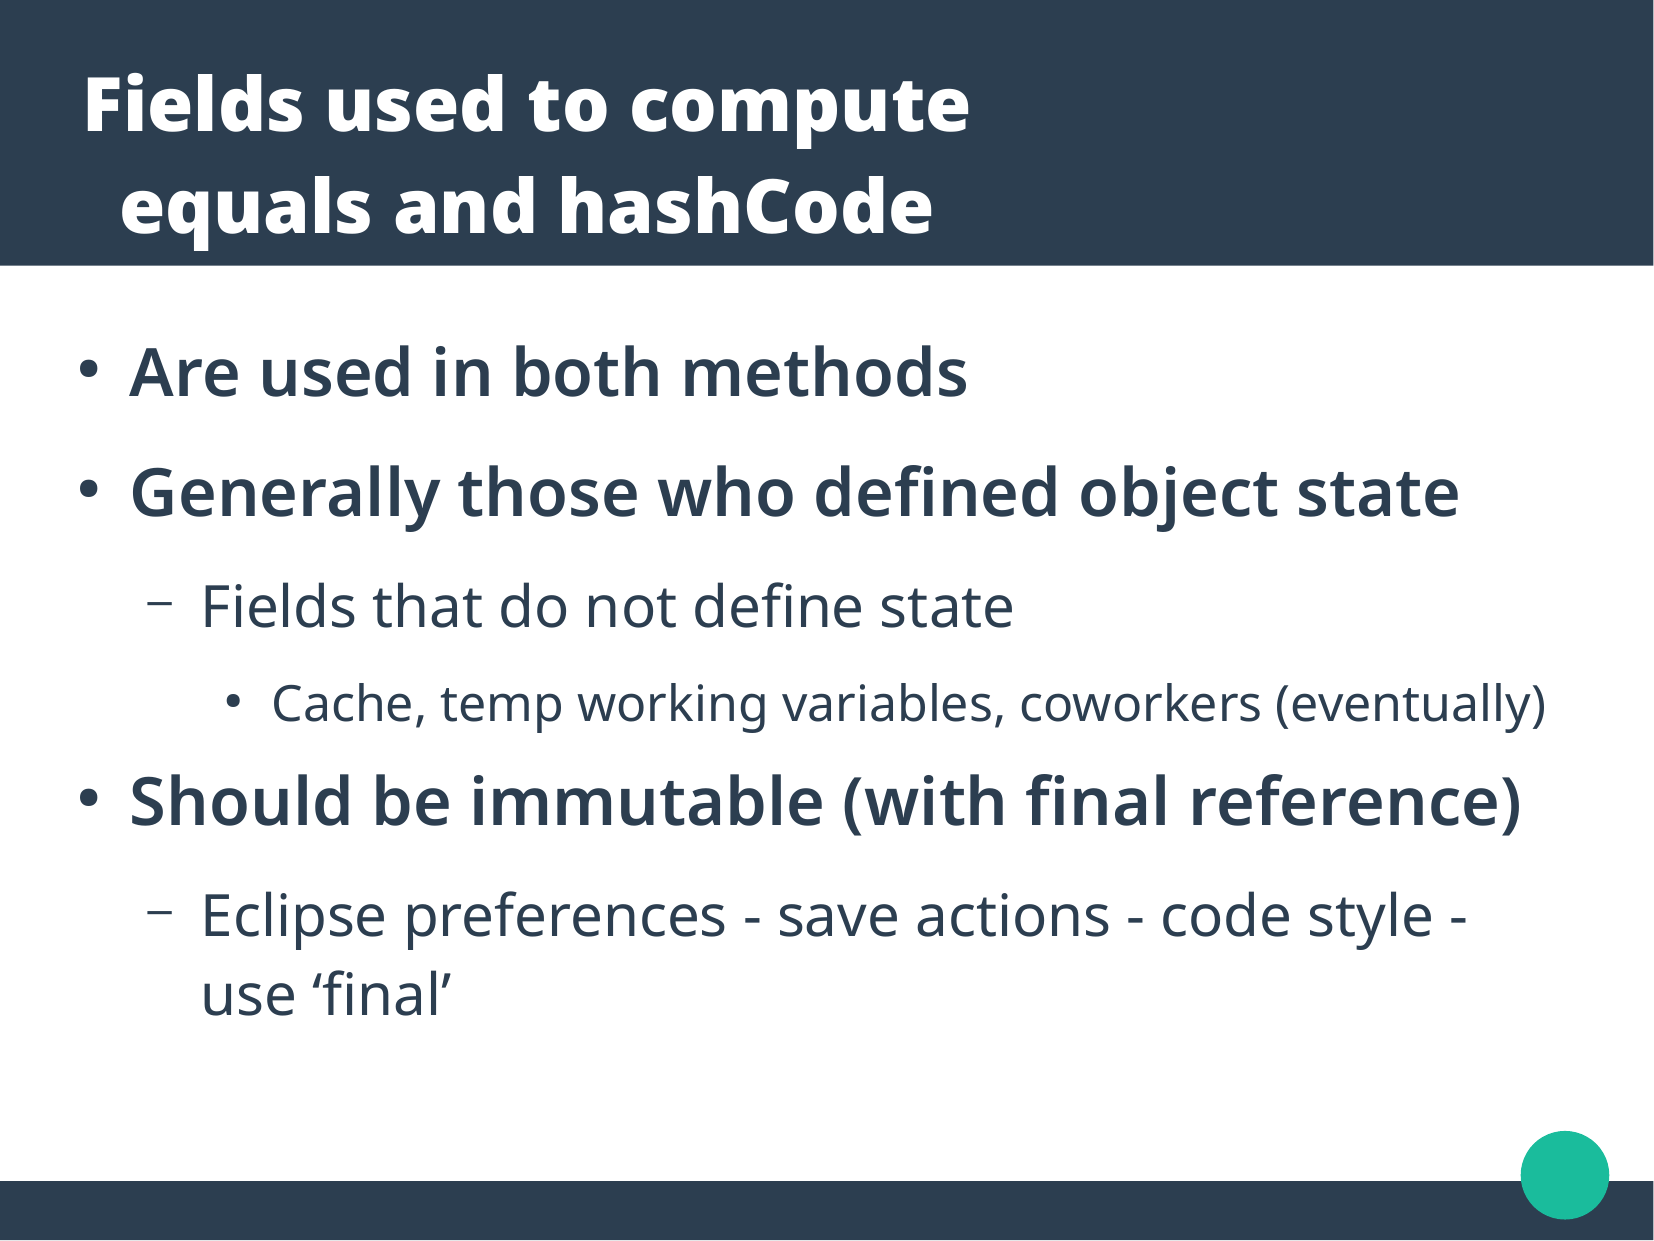

# Fields used to compute equals and hashCode
Are used in both methods
Generally those who defined object state
Fields that do not define state
Cache, temp working variables, coworkers (eventually)
Should be immutable (with final reference)
Eclipse preferences - save actions - code style - use ‘final’